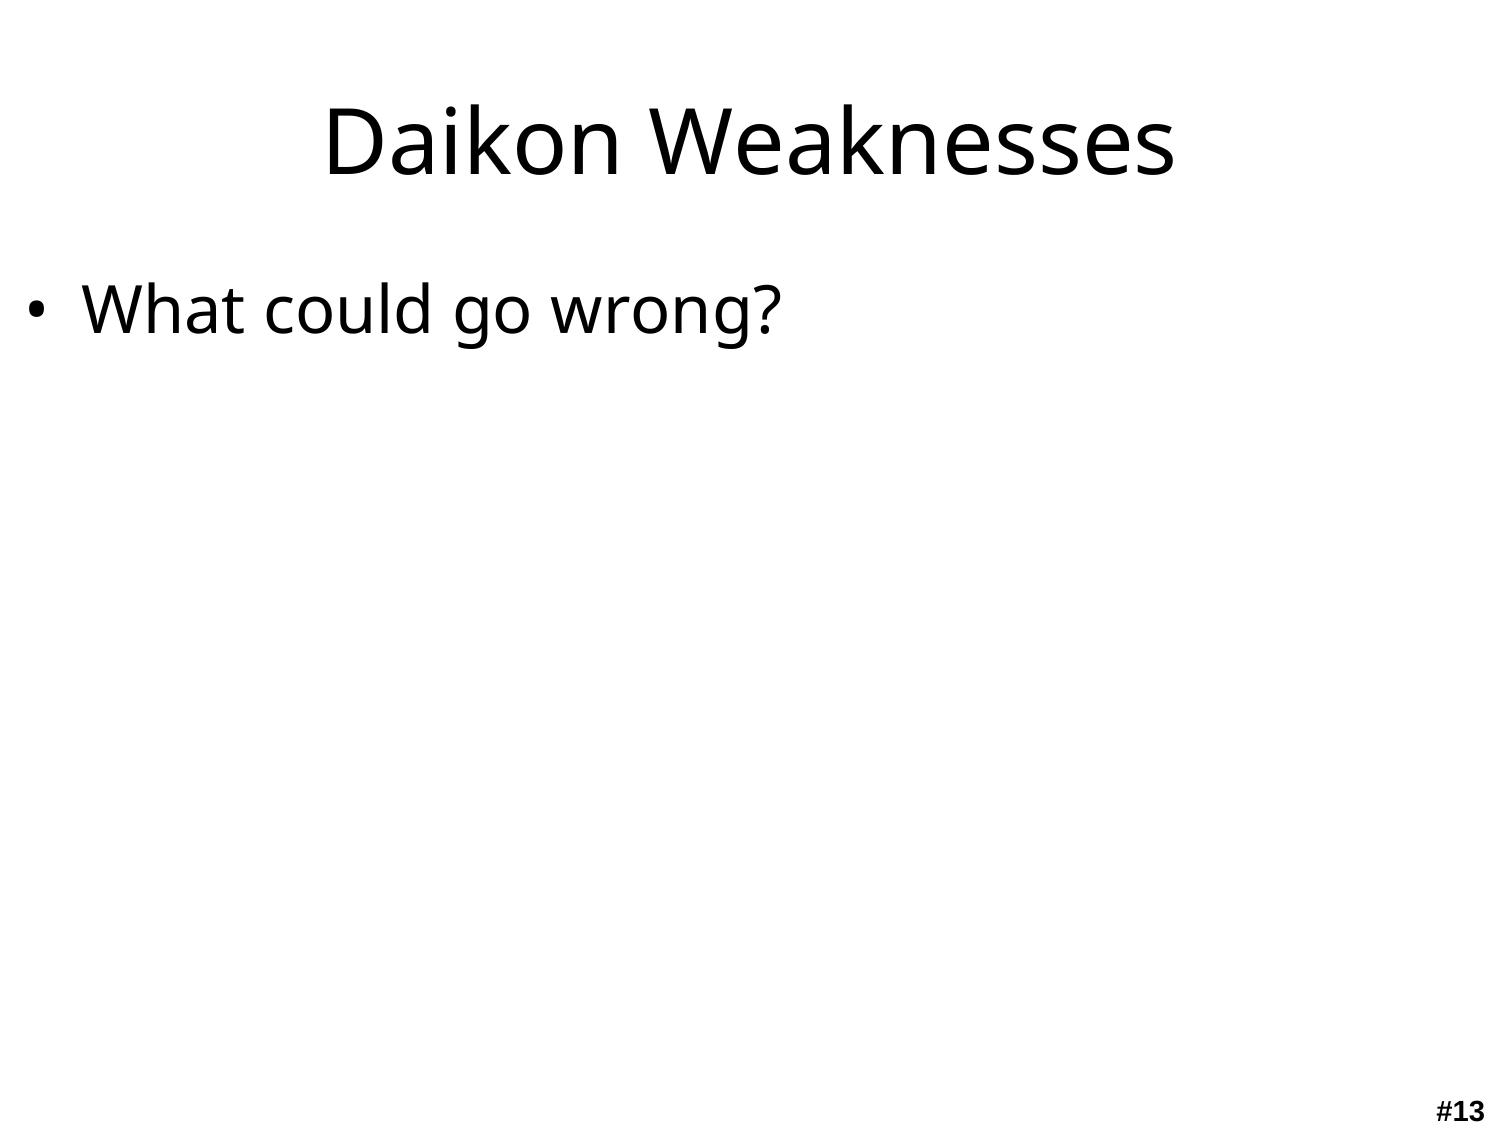

# Daikon Weaknesses
What could go wrong?
13